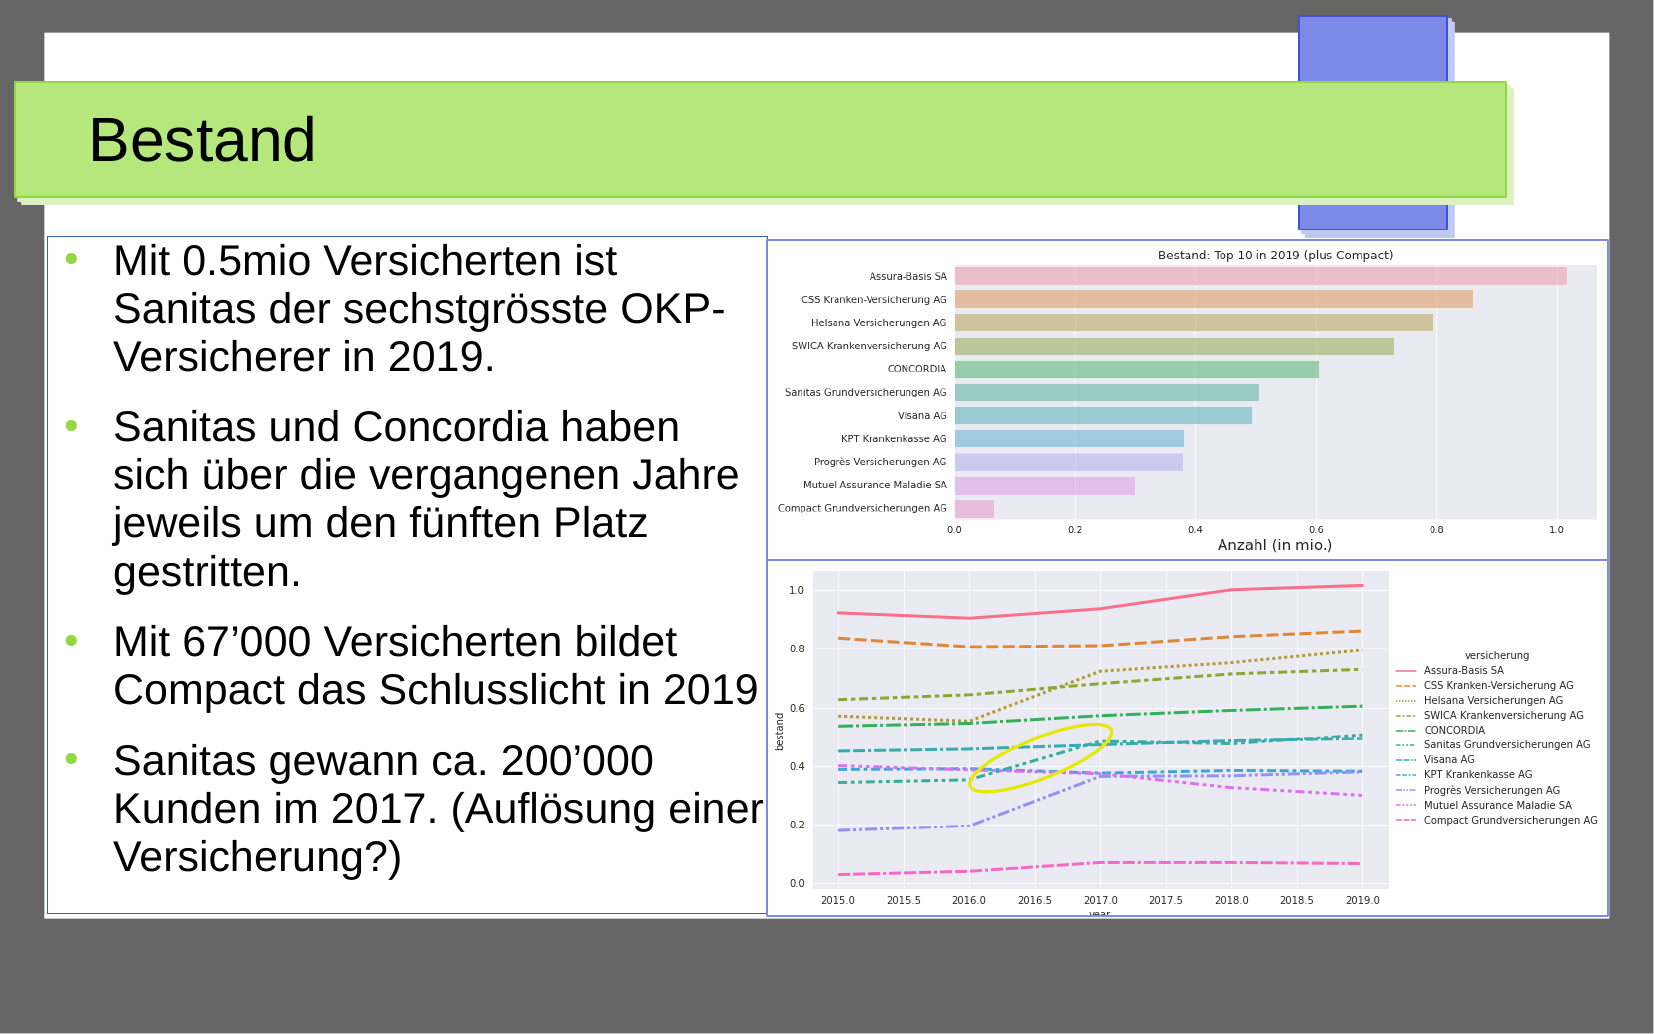

# Bestand
Mit 0.5mio Versicherten ist Sanitas der sechstgrösste OKP-Versicherer in 2019.
Sanitas und Concordia haben sich über die vergangenen Jahre jeweils um den fünften Platz gestritten.
Mit 67’000 Versicherten bildet Compact das Schlusslicht in 2019
Sanitas gewann ca. 200’000 Kunden im 2017. (Auflösung einer Versicherung?)